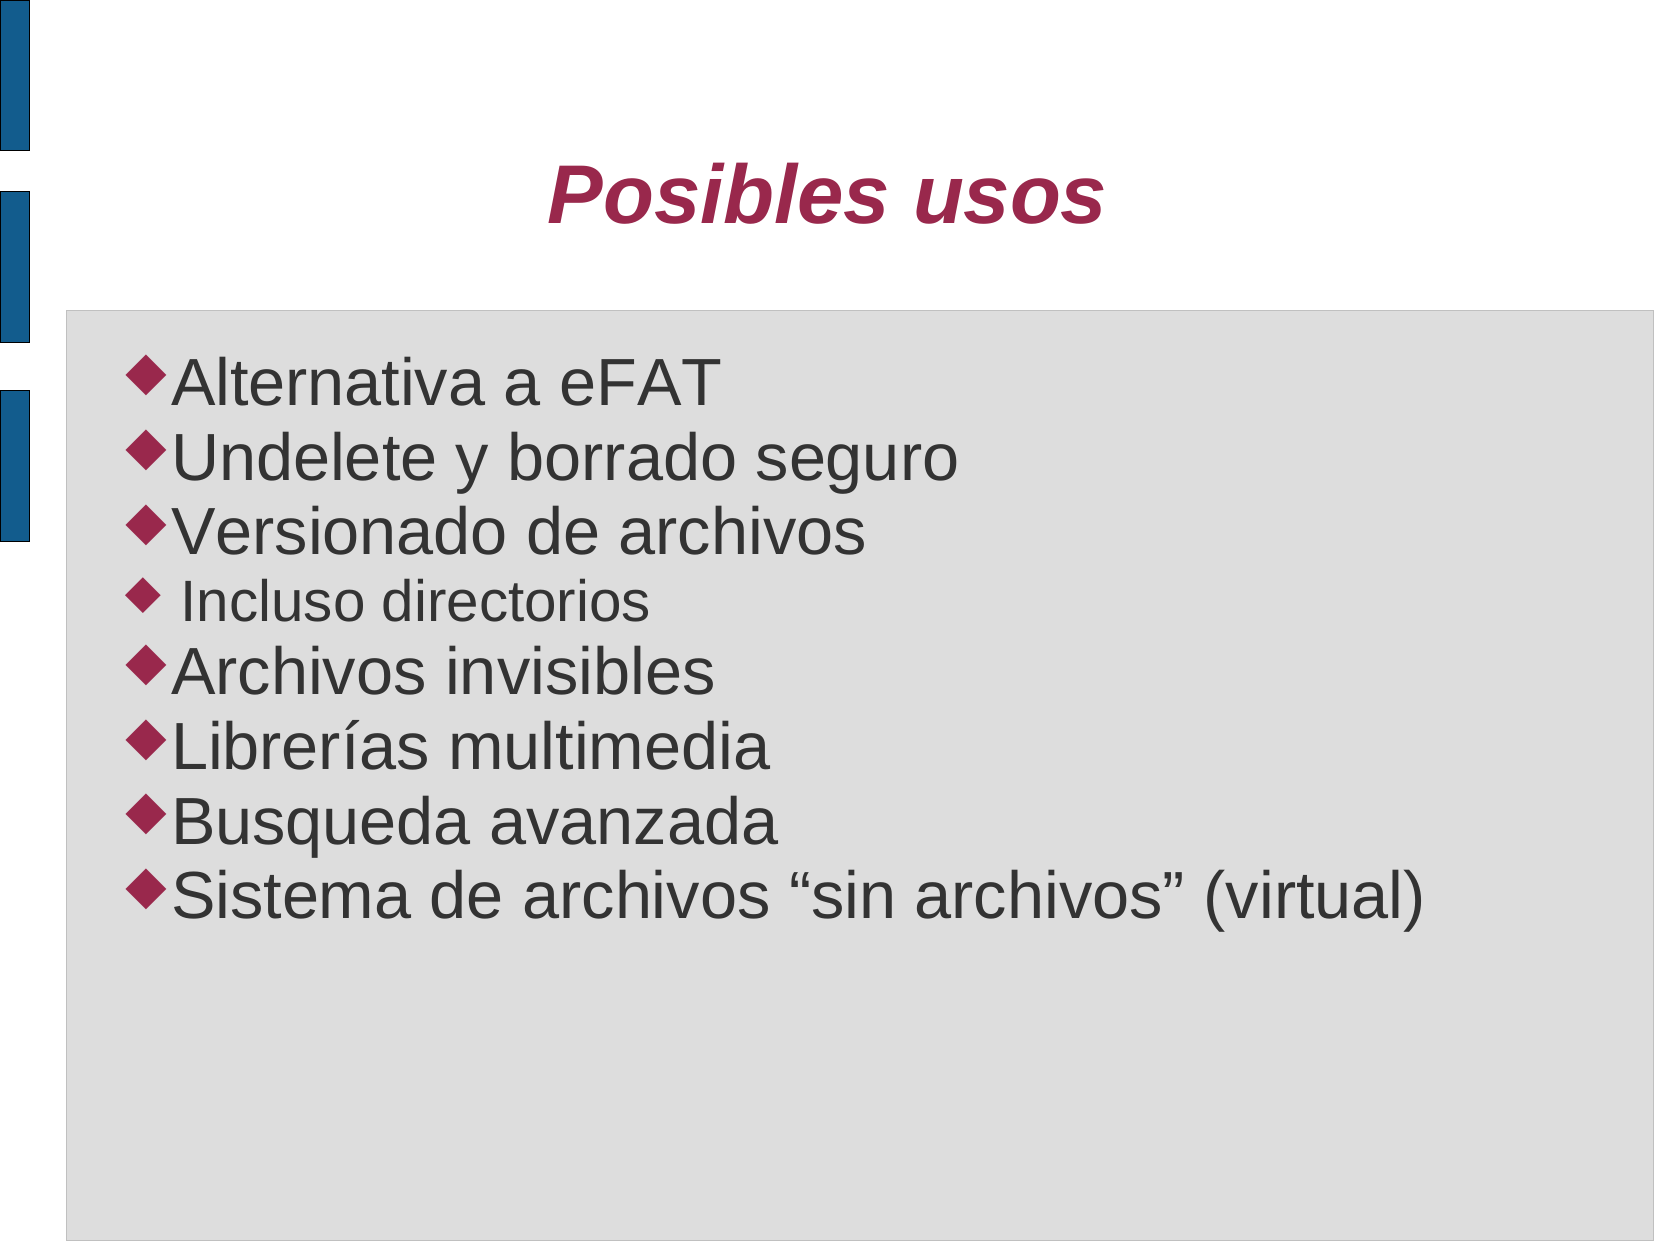

# Posibles usos
Alternativa a eFAT
Undelete y borrado seguro
Versionado de archivos
Incluso directorios
Archivos invisibles
Librerías multimedia
Busqueda avanzada
Sistema de archivos “sin archivos” (virtual)